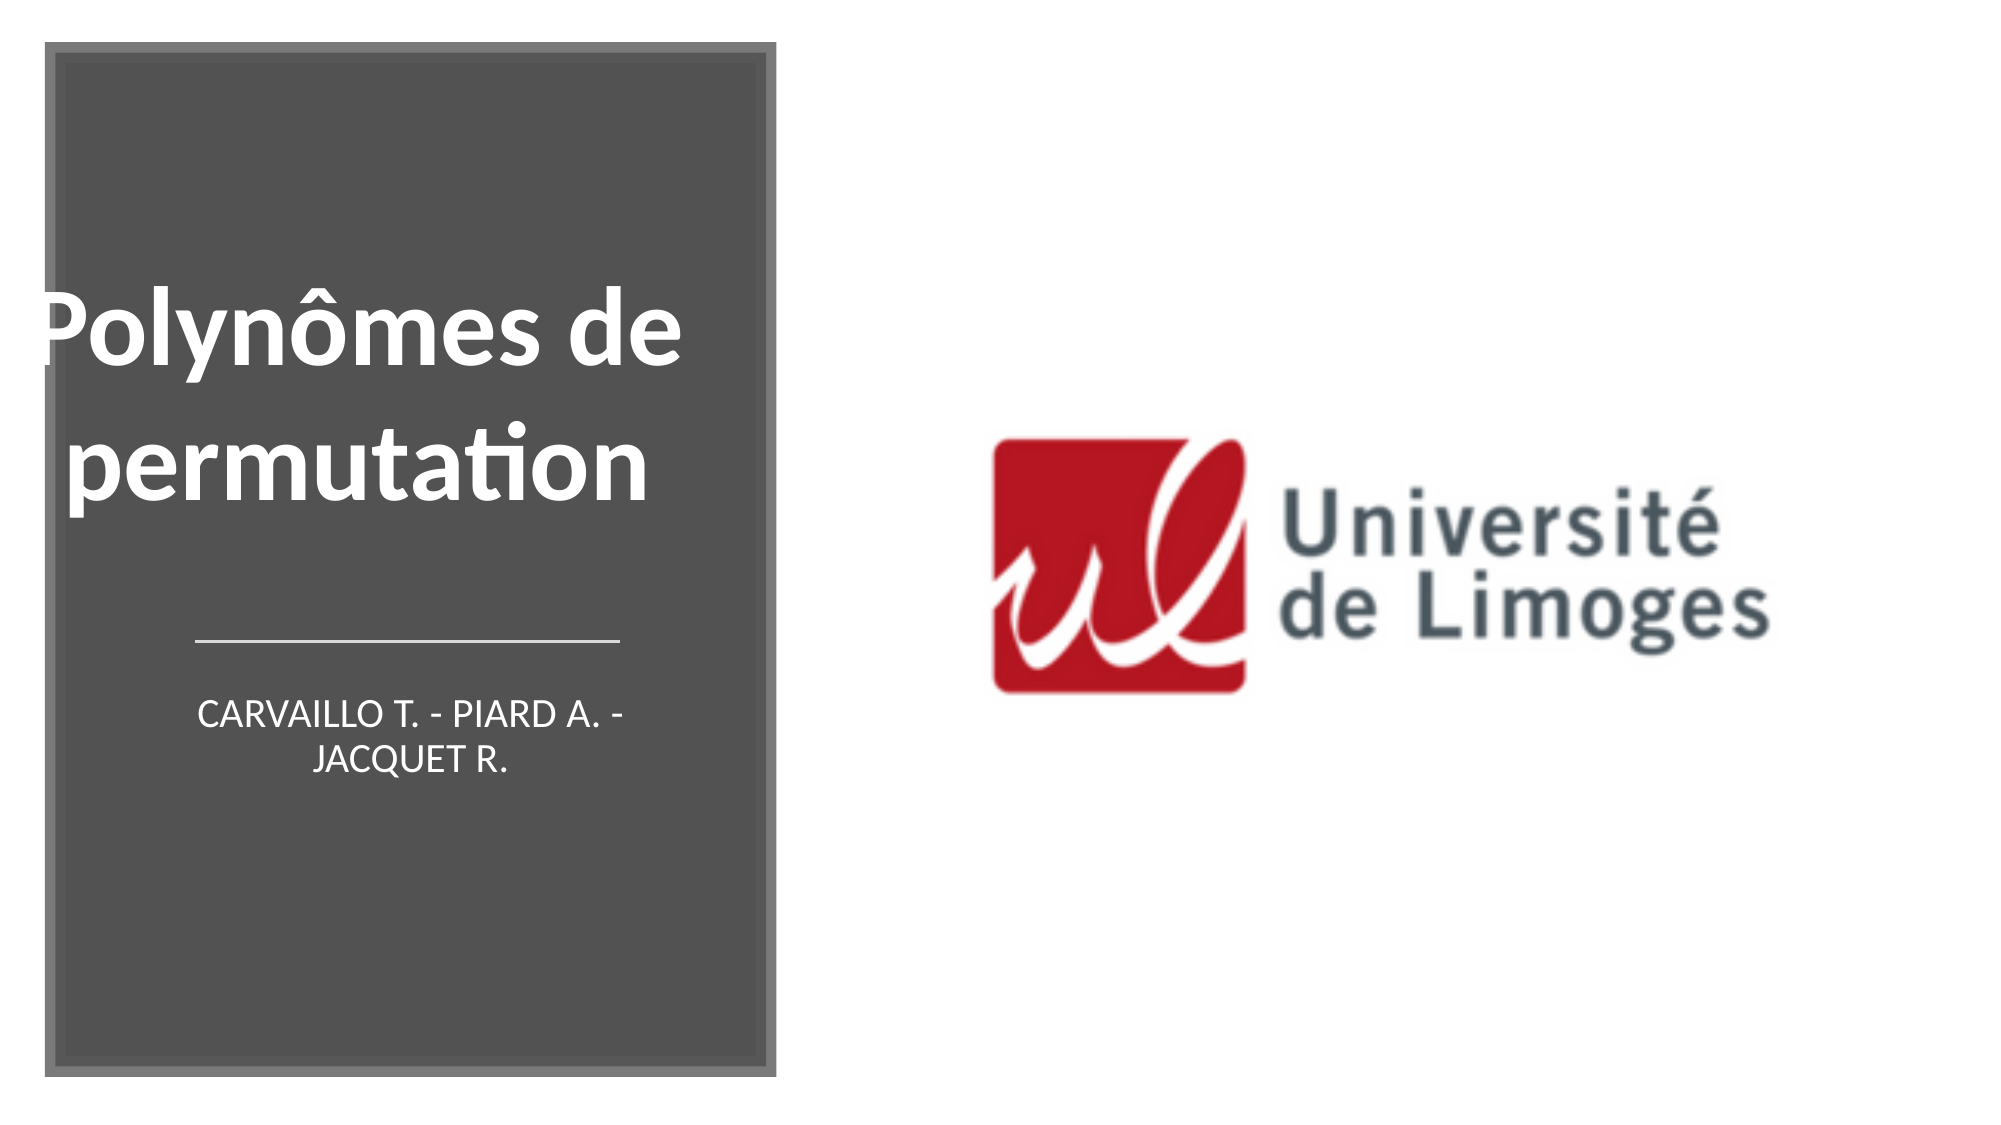

Polynômes de permutation
# CARVAILLO T. - PIARD A. - JACQUET R.